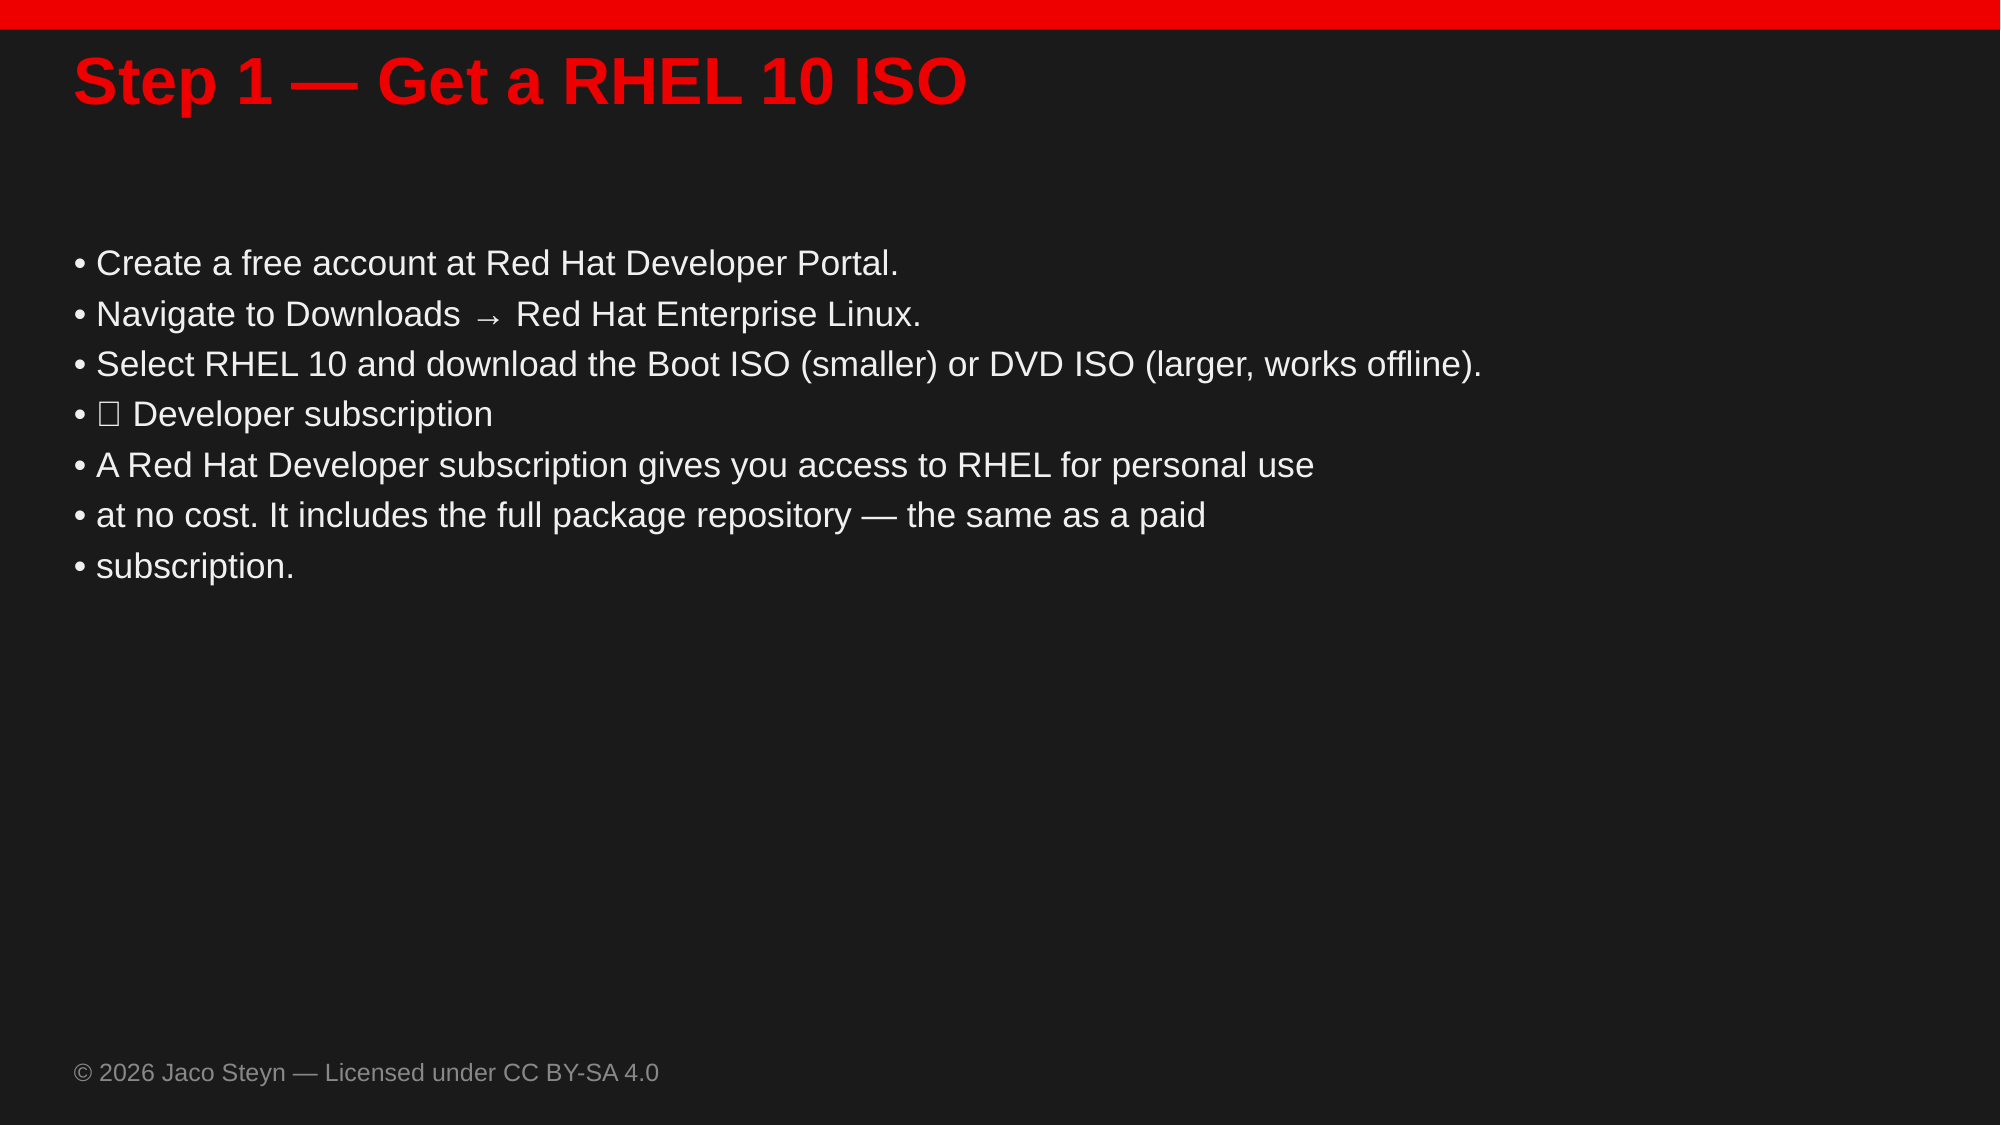

Step 1 — Get a RHEL 10 ISO
• Create a free account at Red Hat Developer Portal.
• Navigate to Downloads → Red Hat Enterprise Linux.
• Select RHEL 10 and download the Boot ISO (smaller) or DVD ISO (larger, works offline).
• 💡 Developer subscription
• A Red Hat Developer subscription gives you access to RHEL for personal use
• at no cost. It includes the full package repository — the same as a paid
• subscription.
© 2026 Jaco Steyn — Licensed under CC BY-SA 4.0